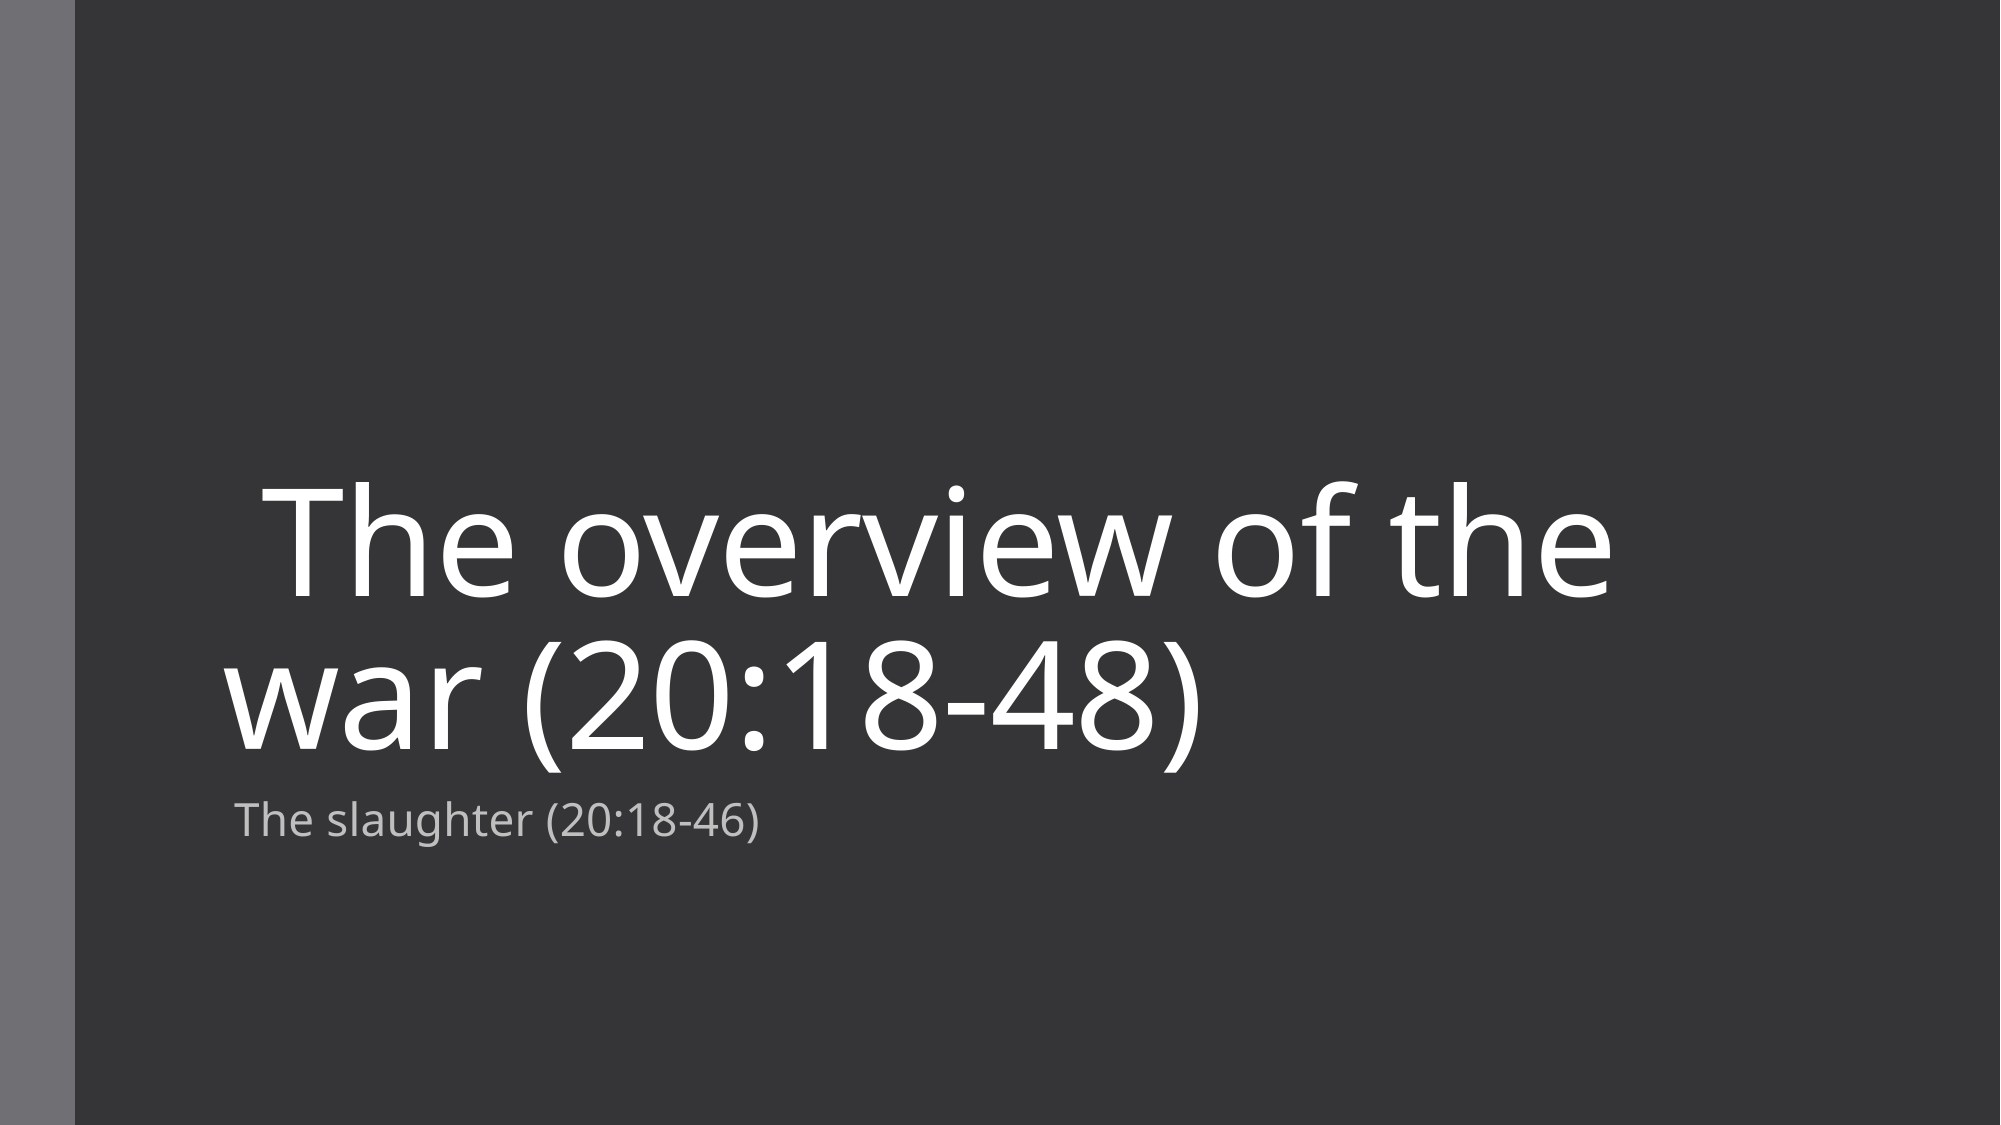

# The overview of the war (20:18-48)
 The slaughter (20:18-46)